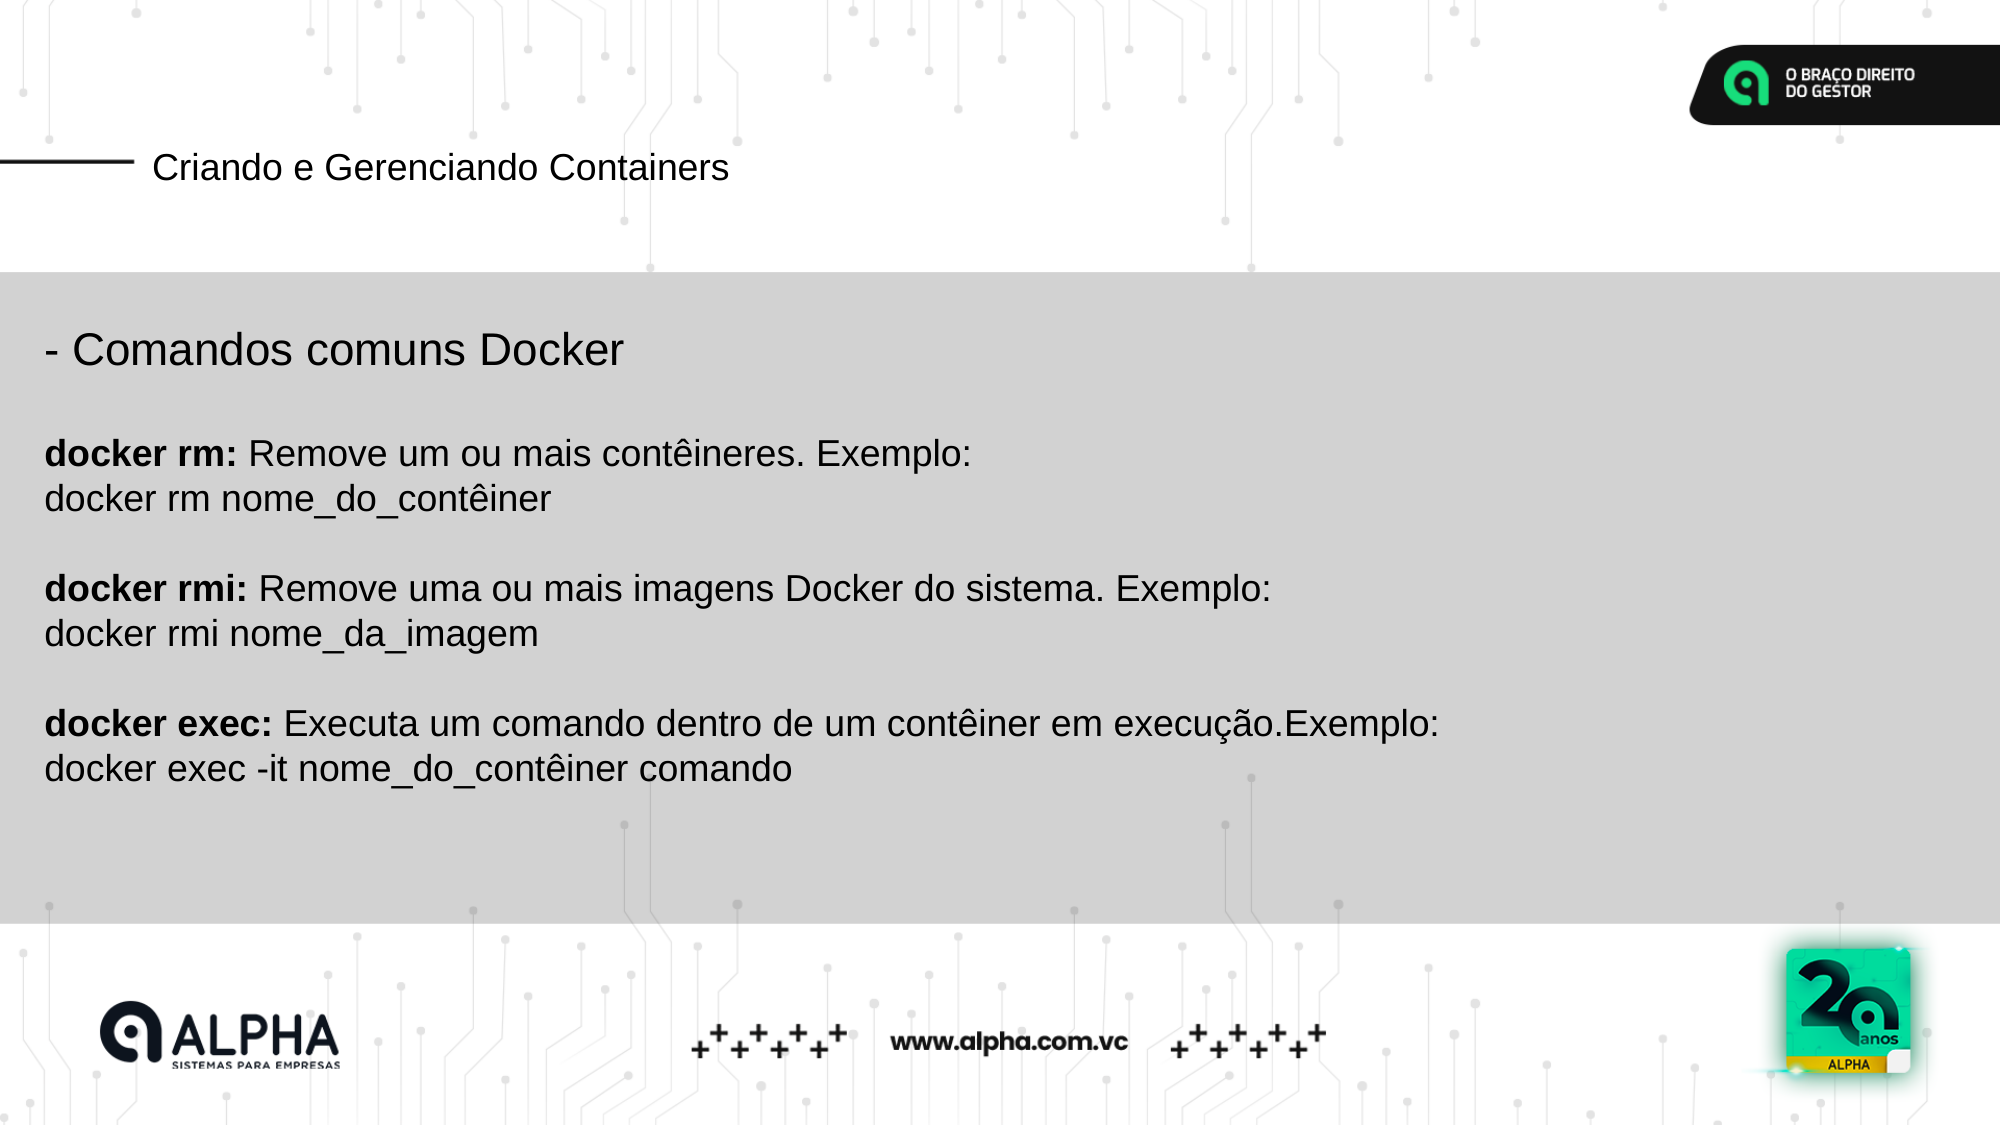

Criando e Gerenciando Containers
- Comandos comuns Docker
docker rm: Remove um ou mais contêineres. Exemplo:
docker rm nome_do_contêiner
docker rmi: Remove uma ou mais imagens Docker do sistema. Exemplo:
docker rmi nome_da_imagem
docker exec: Executa um comando dentro de um contêiner em execução.Exemplo:
docker exec -it nome_do_contêiner comando